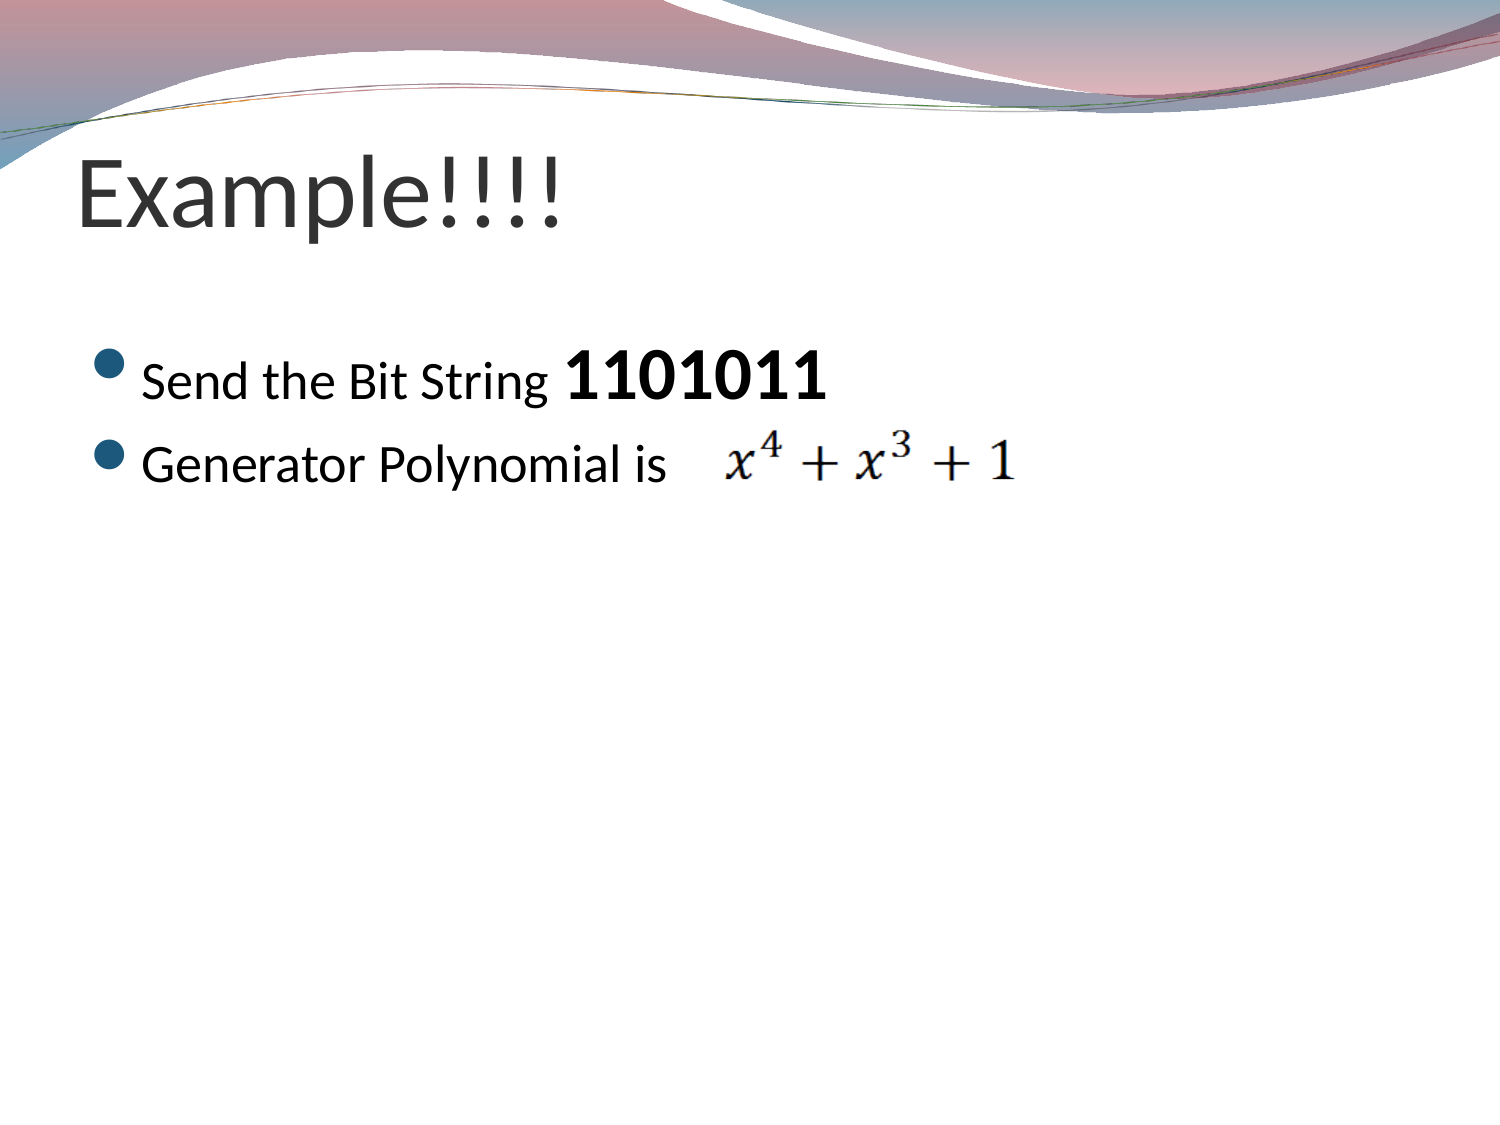

# Example!!!!
Send the Bit String 1101011
Generator Polynomial is